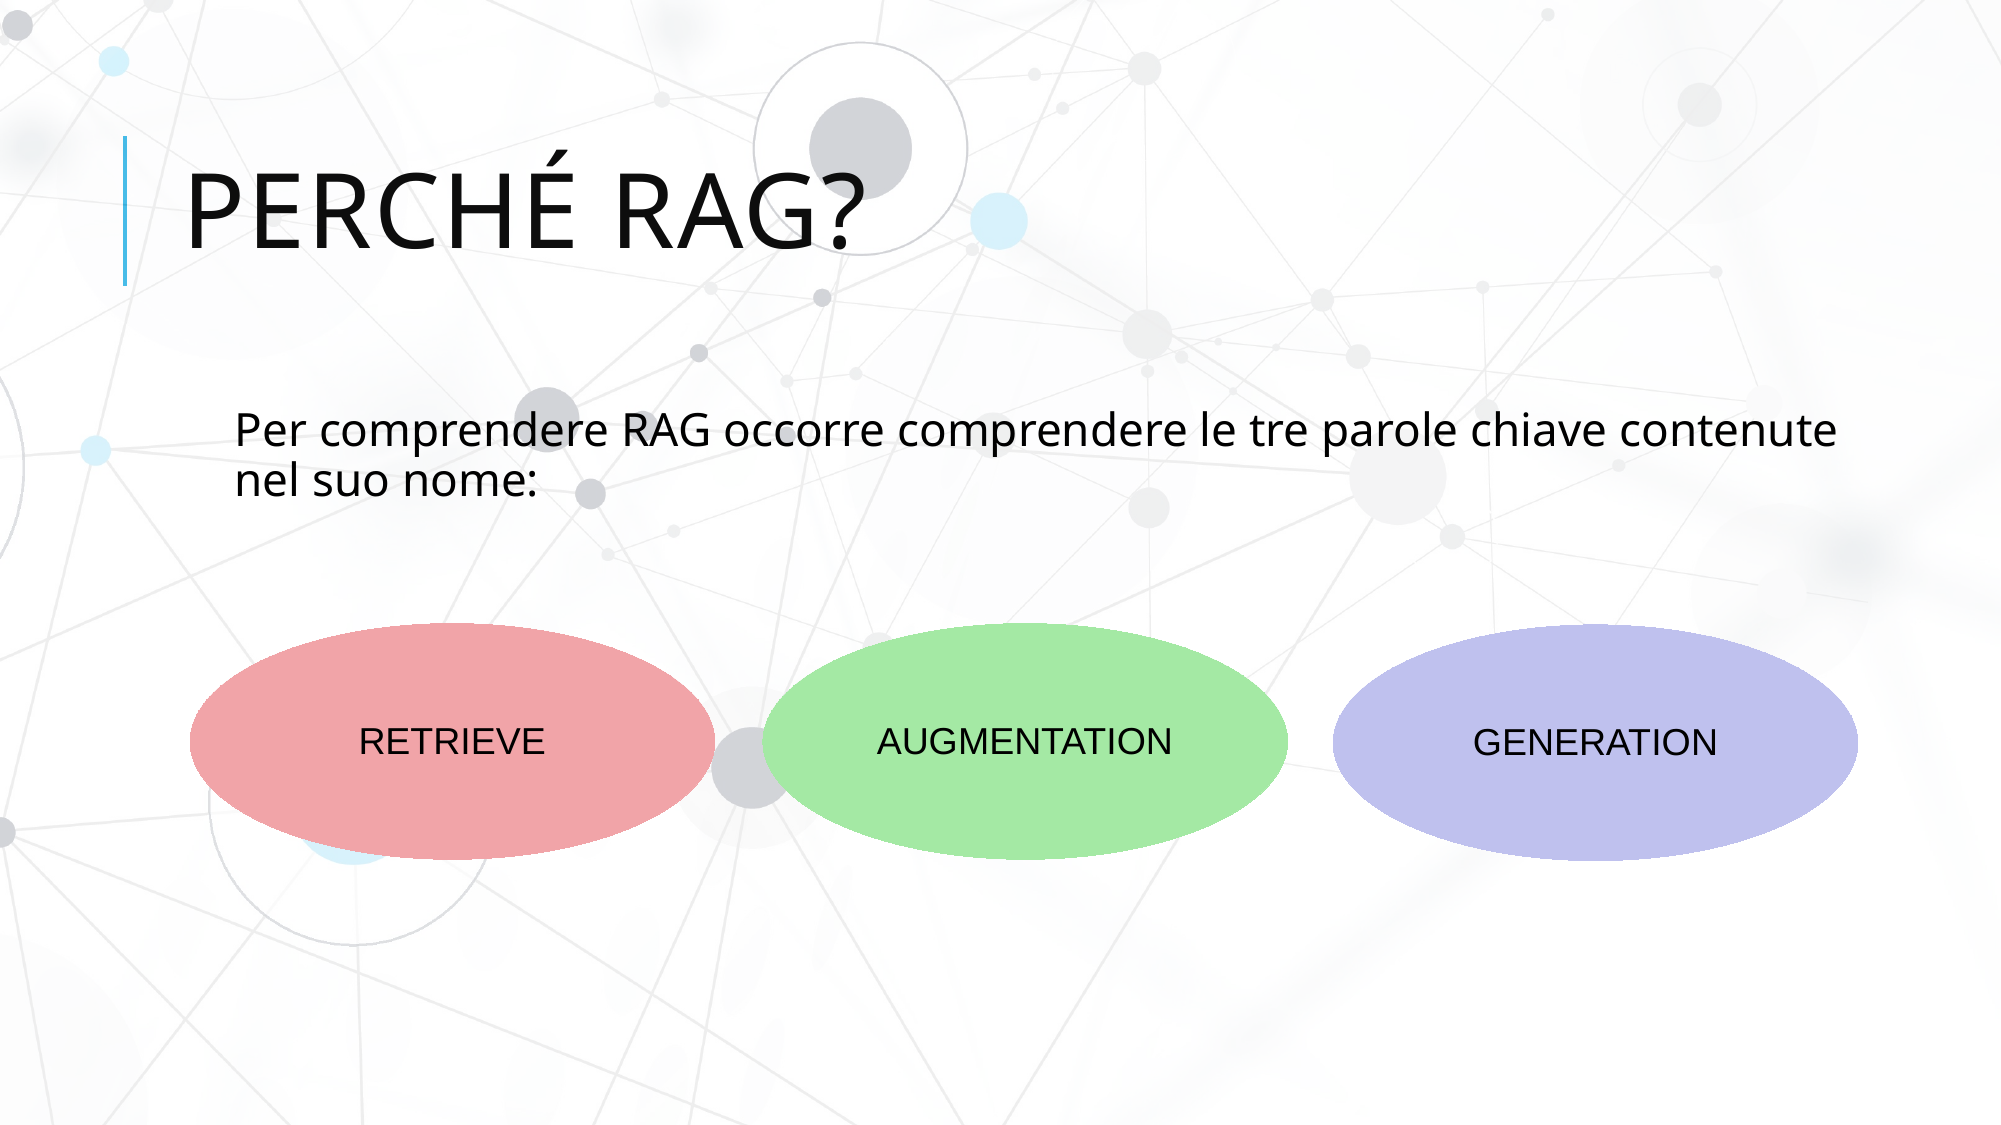

# PERCHÉ RAG?
Per comprendere RAG occorre comprendere le tre parole chiave contenute nel suo nome:
RETRIEVE
AUGMENTATION
GENERATION